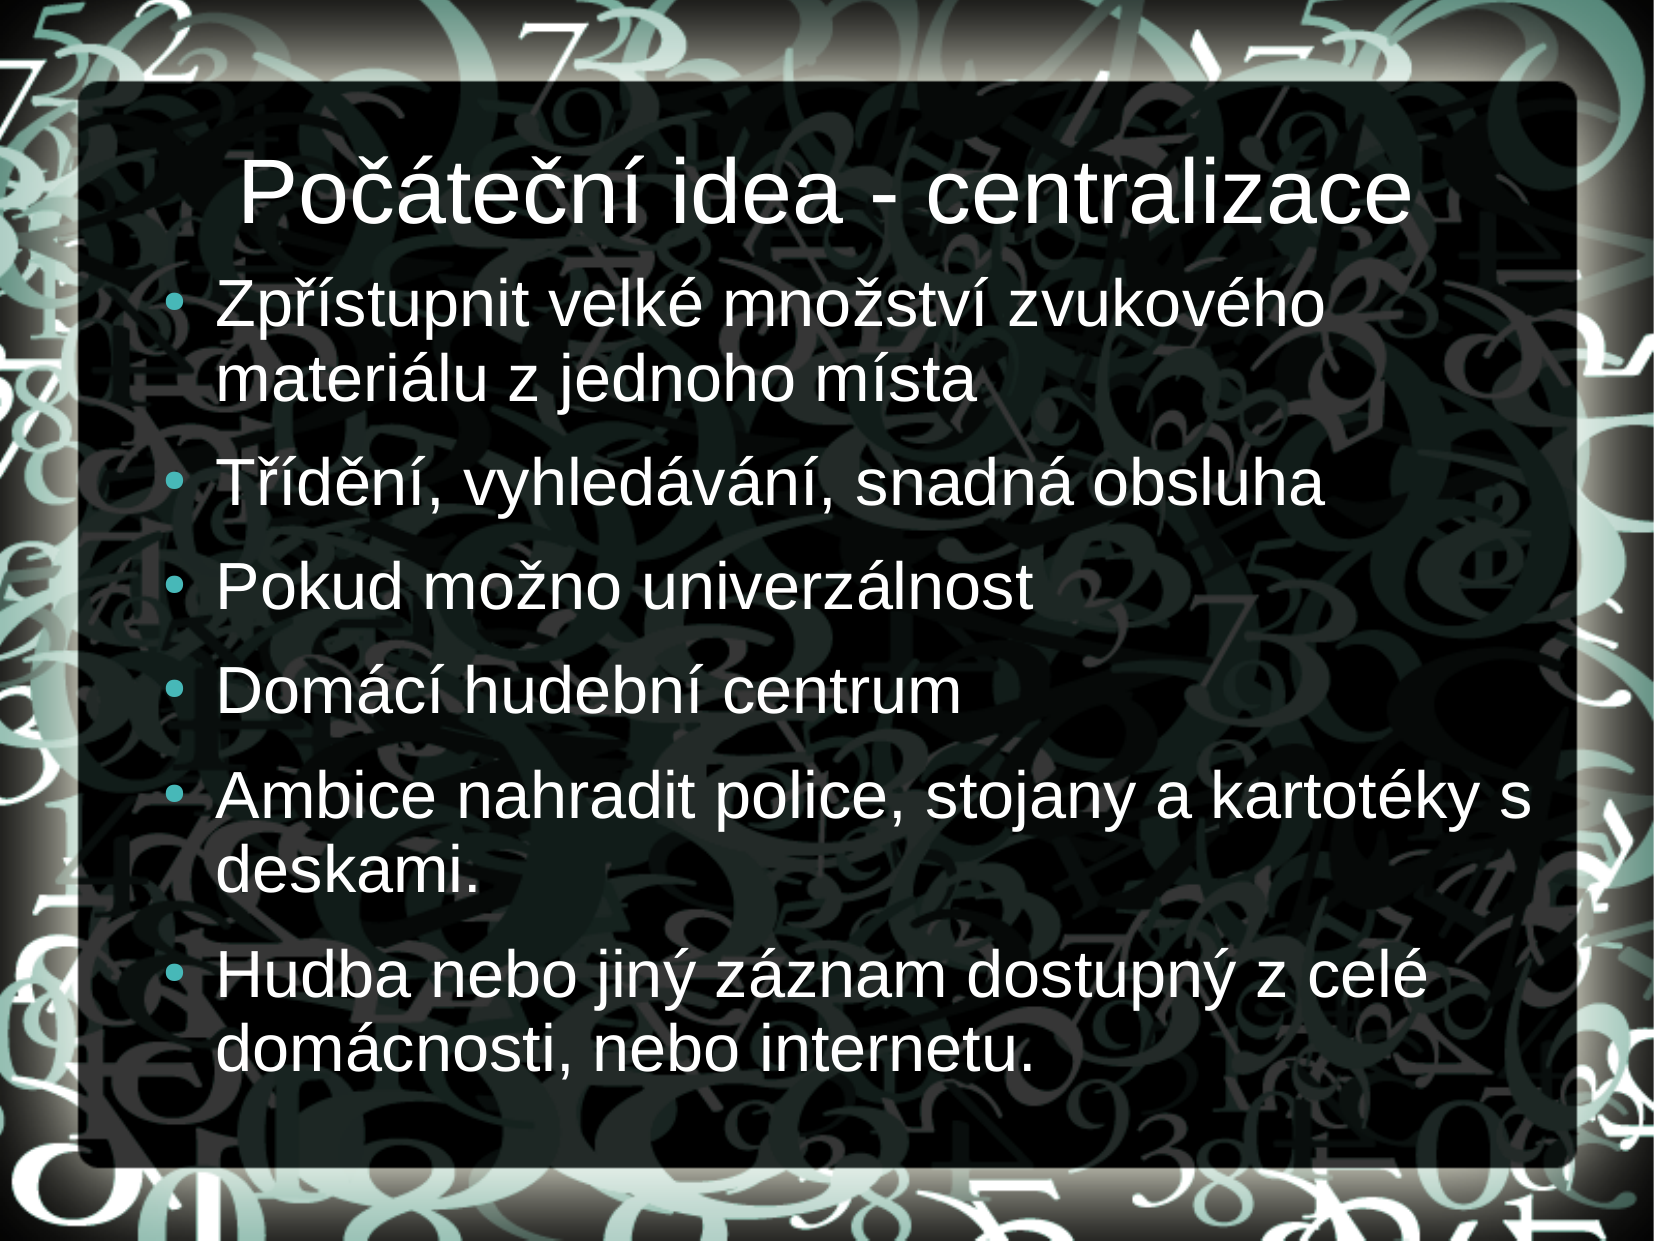

# Počáteční idea - centralizace
Zpřístupnit velké množství zvukového materiálu z jednoho místa
Třídění, vyhledávání, snadná obsluha
Pokud možno univerzálnost
Domácí hudební centrum
Ambice nahradit police, stojany a kartotéky s deskami.
Hudba nebo jiný záznam dostupný z celé domácnosti, nebo internetu.